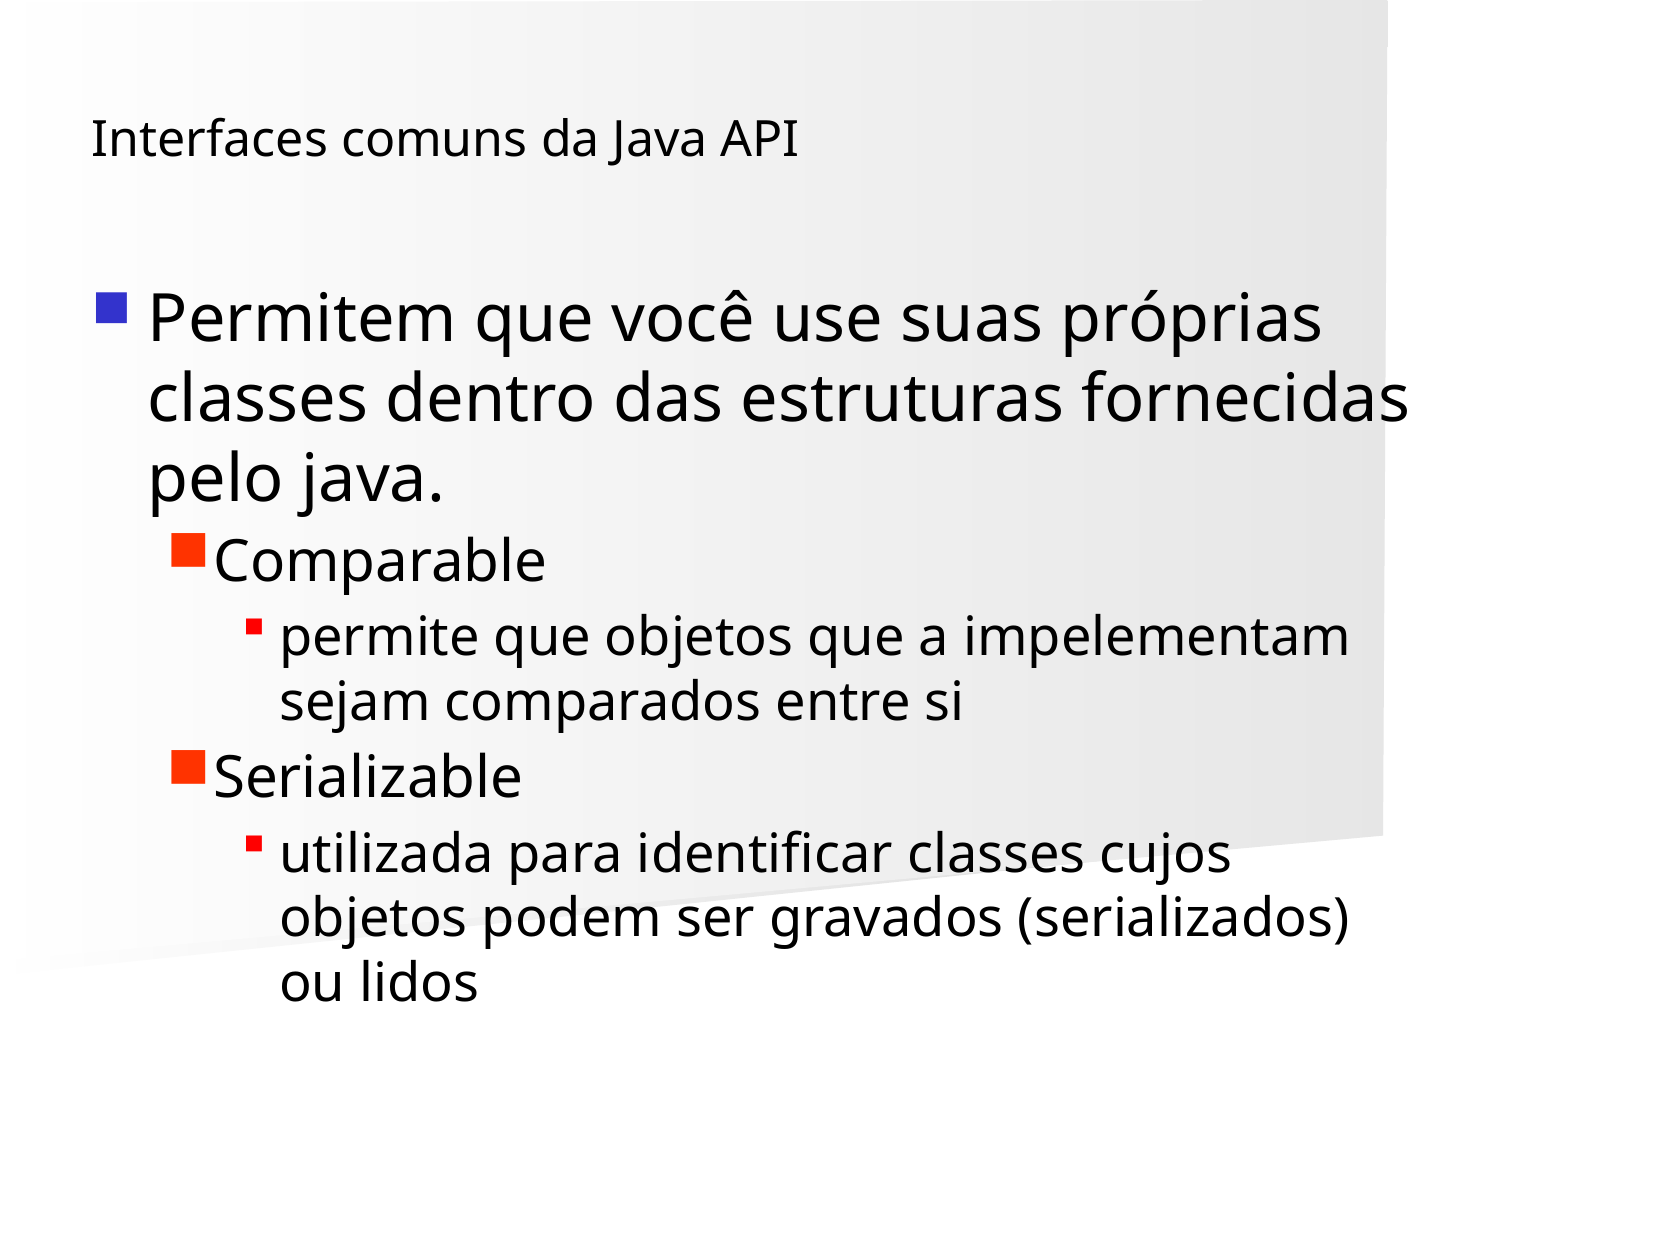

# Interfaces comuns da Java API
Permitem que você use suas próprias classes dentro das estruturas fornecidas pelo java.
Comparable
permite que objetos que a impelementam sejam comparados entre si
Serializable
utilizada para identificar classes cujos objetos podem ser gravados (serializados) ou lidos